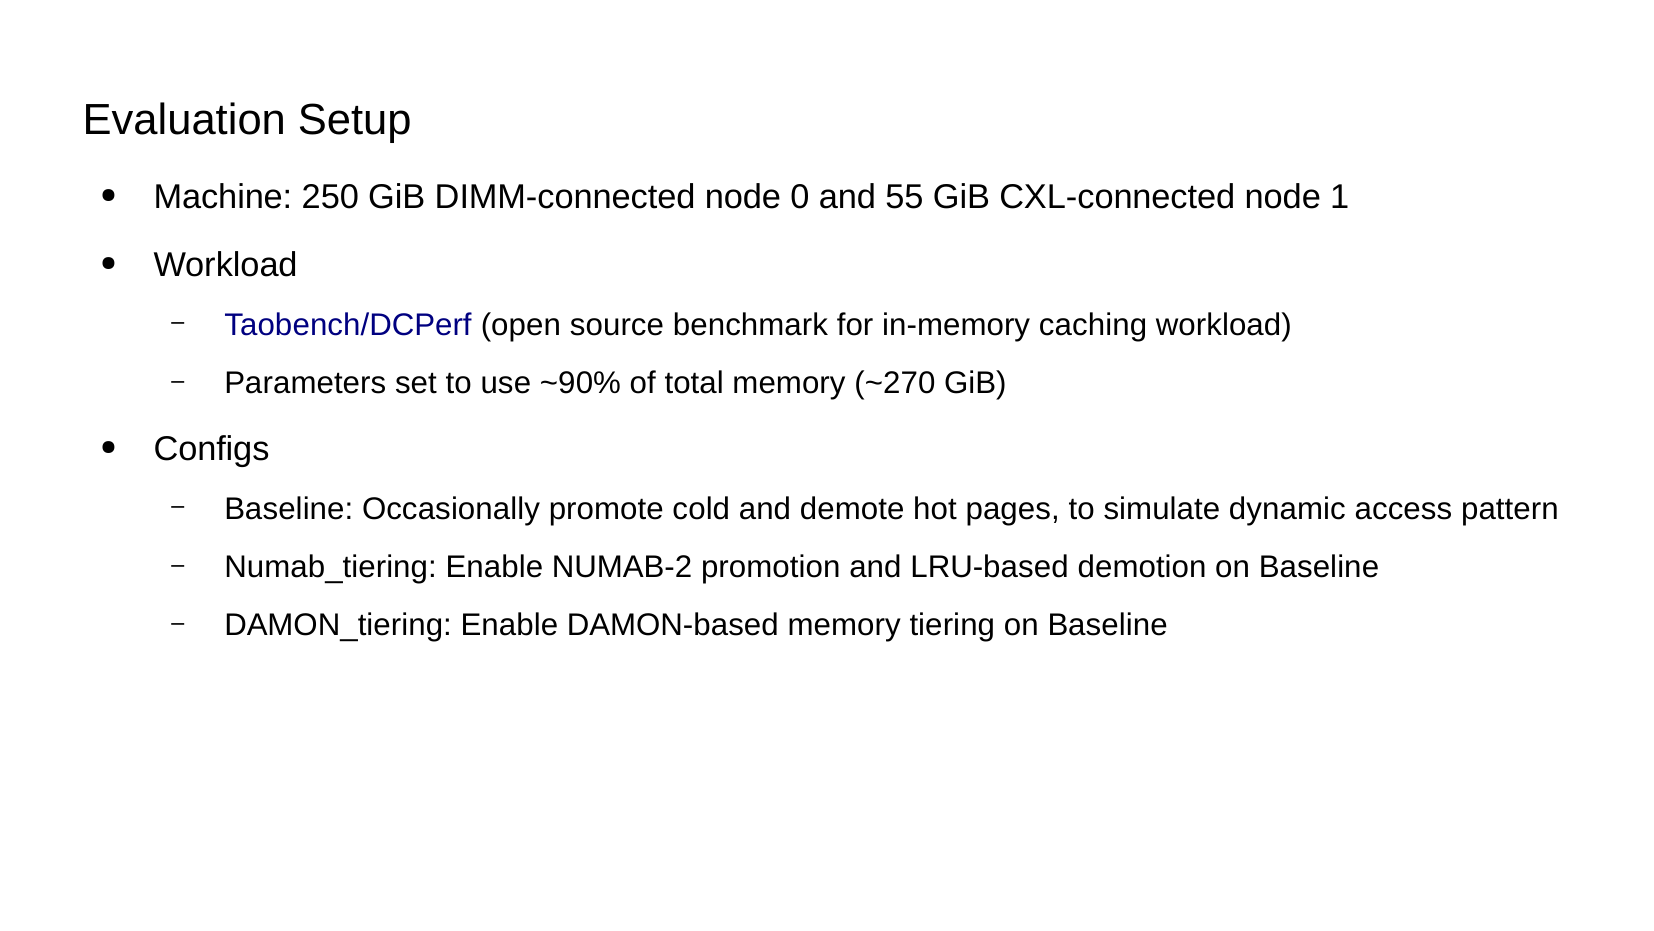

# Evaluation Setup
Machine: 250 GiB DIMM-connected node 0 and 55 GiB CXL-connected node 1
Workload
Taobench/DCPerf (open source benchmark for in-memory caching workload)
Parameters set to use ~90% of total memory (~270 GiB)
Configs
Baseline: Occasionally promote cold and demote hot pages, to simulate dynamic access pattern
Numab_tiering: Enable NUMAB-2 promotion and LRU-based demotion on Baseline
DAMON_tiering: Enable DAMON-based memory tiering on Baseline